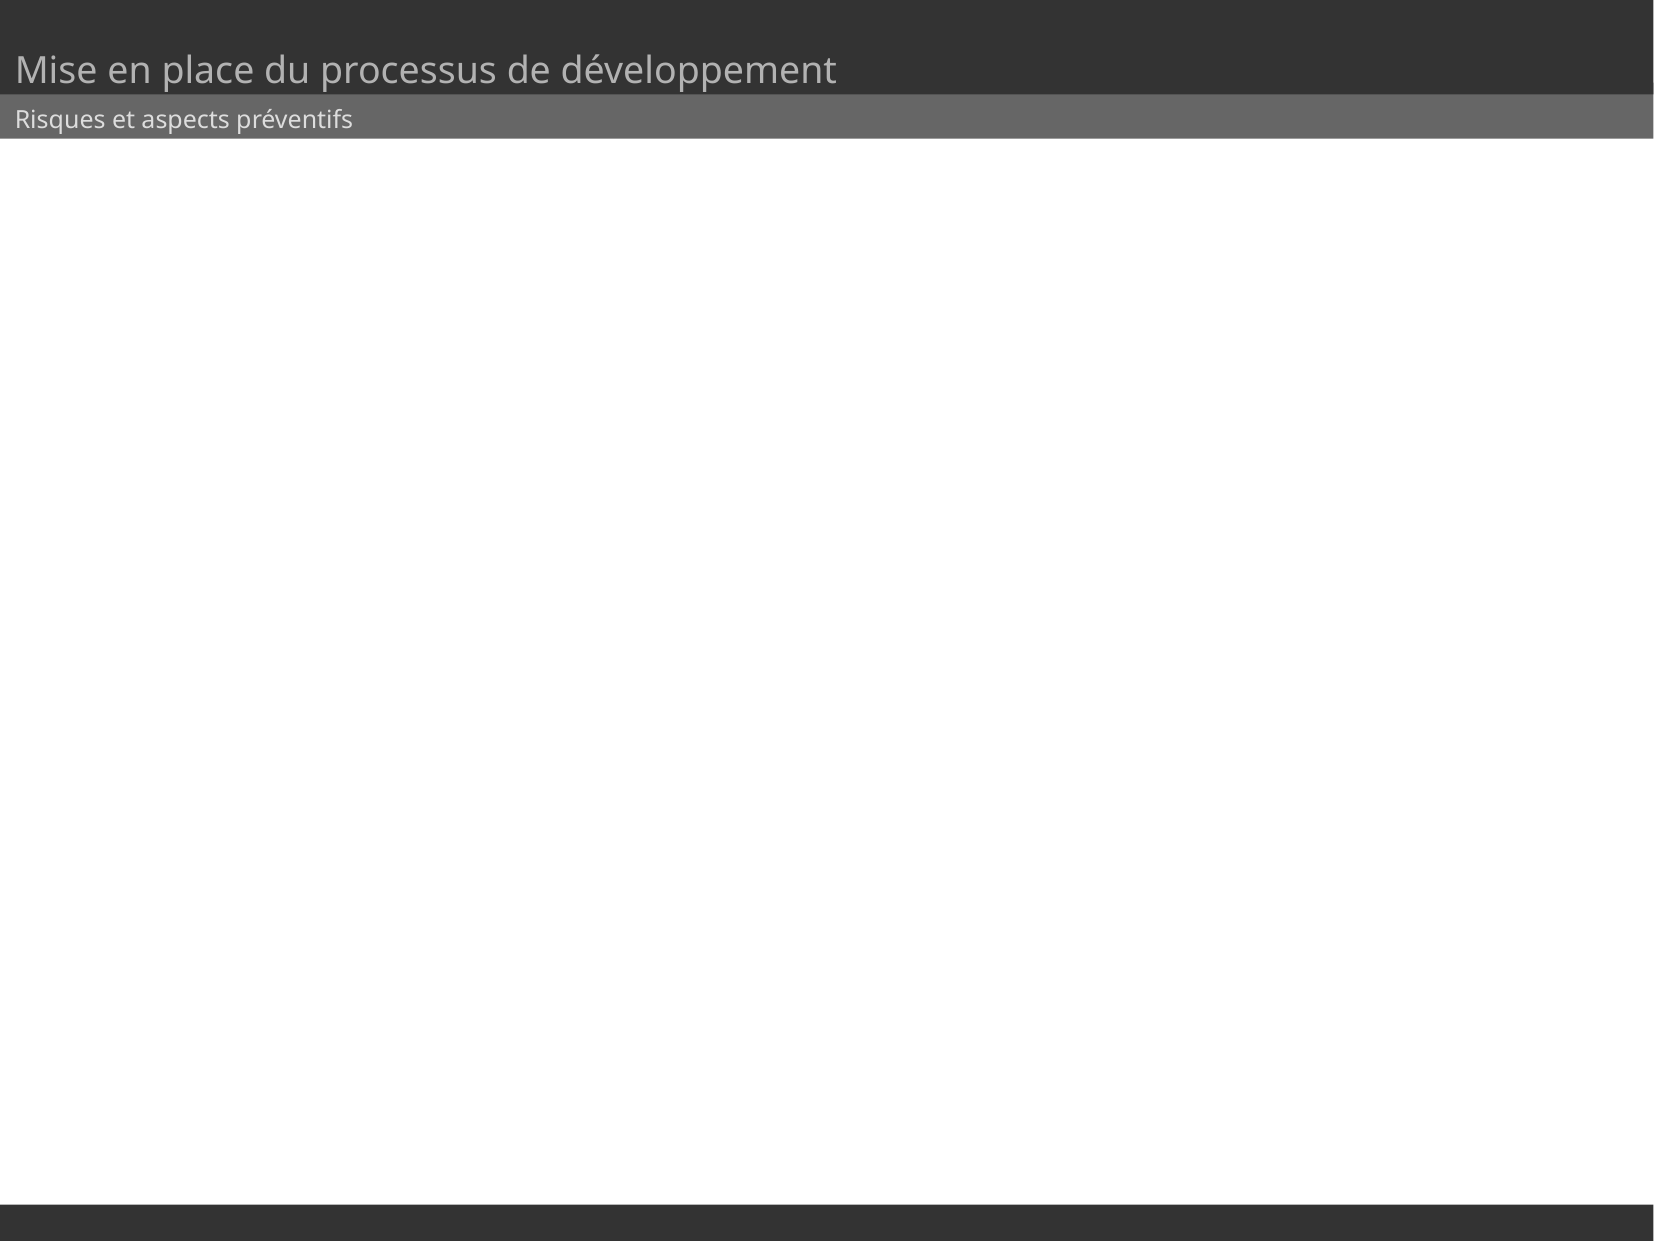

Mise en place du processus de développement
Risques et aspects préventifs